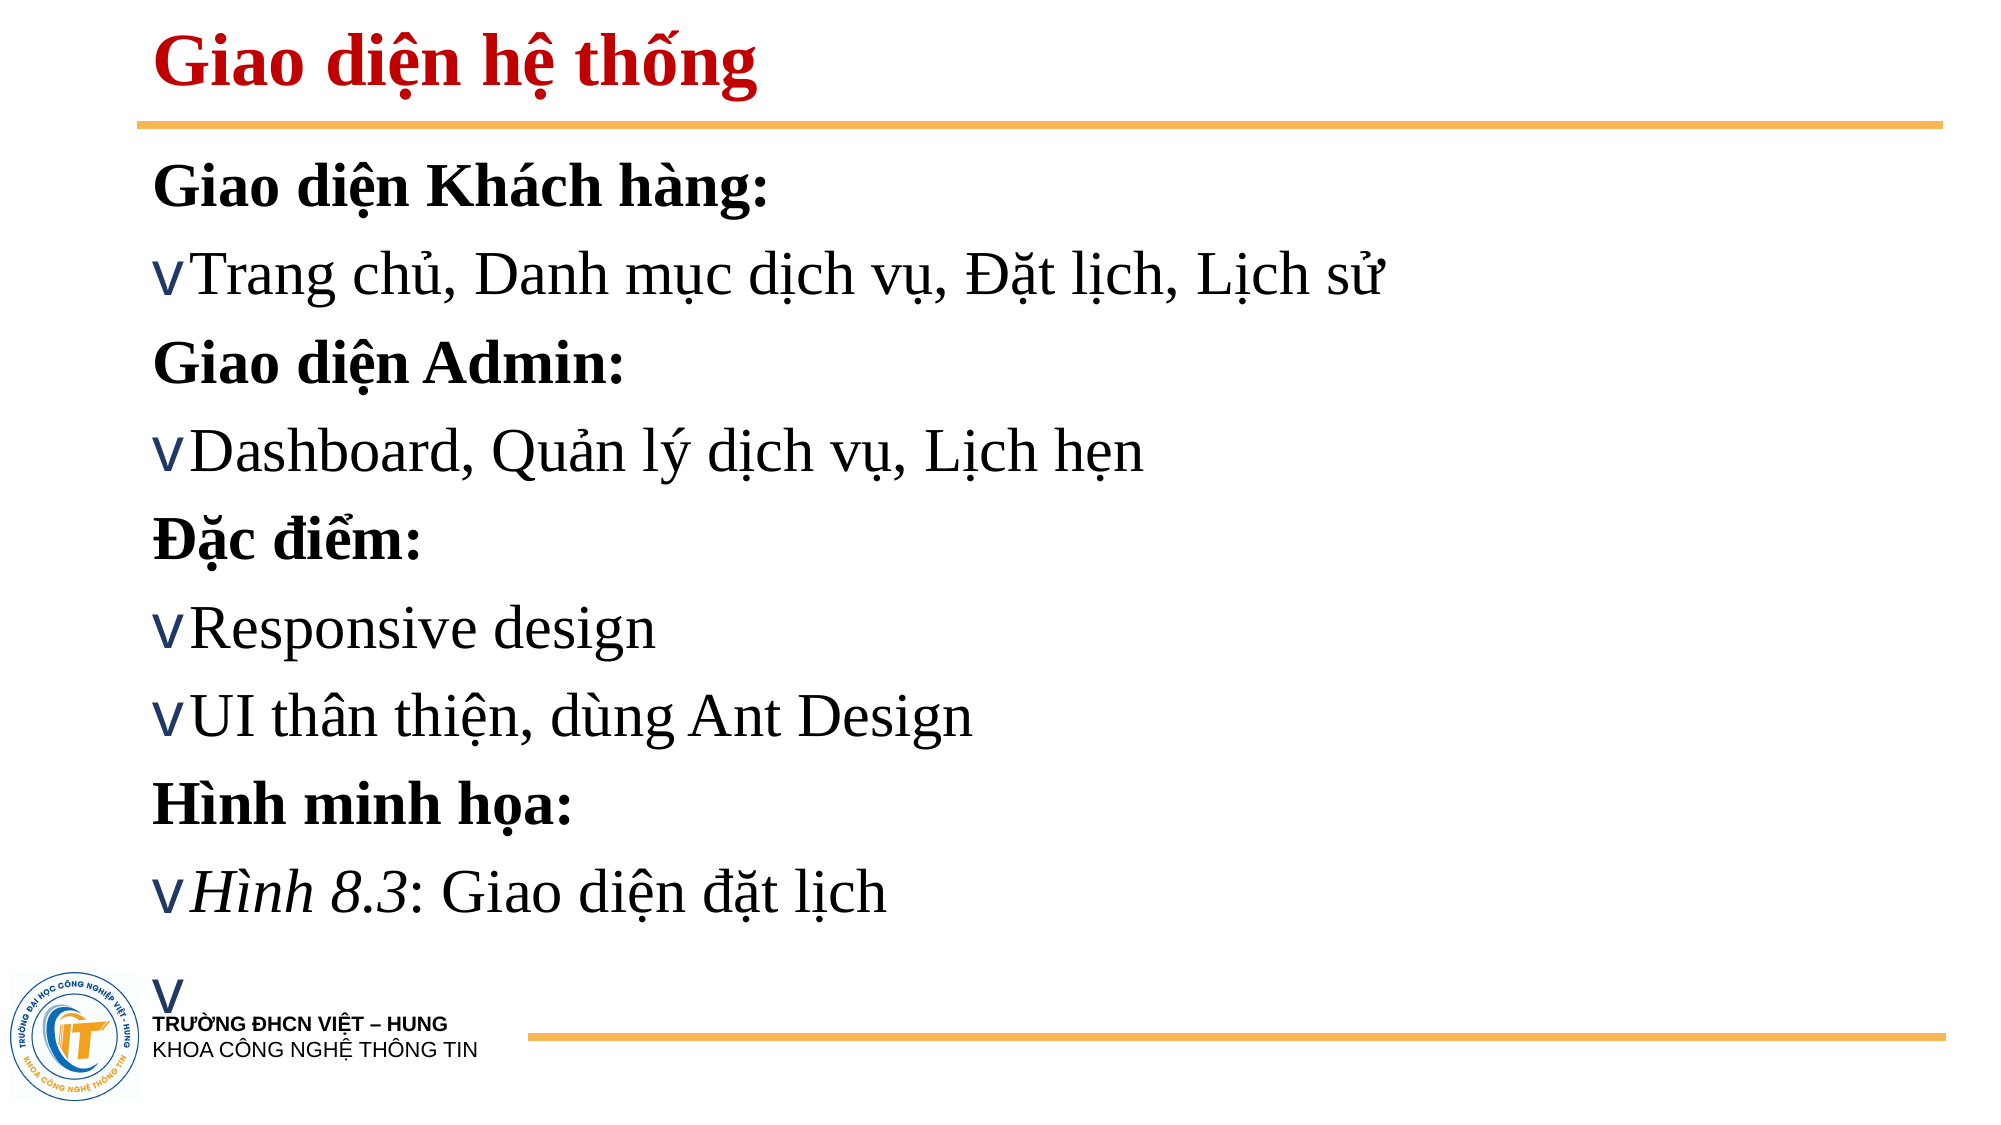

# Giao diện hệ thống
Giao diện Khách hàng:
Trang chủ, Danh mục dịch vụ, Đặt lịch, Lịch sử
Giao diện Admin:
Dashboard, Quản lý dịch vụ, Lịch hẹn
Đặc điểm:
Responsive design
UI thân thiện, dùng Ant Design
Hình minh họa:
Hình 8.3: Giao diện đặt lịch